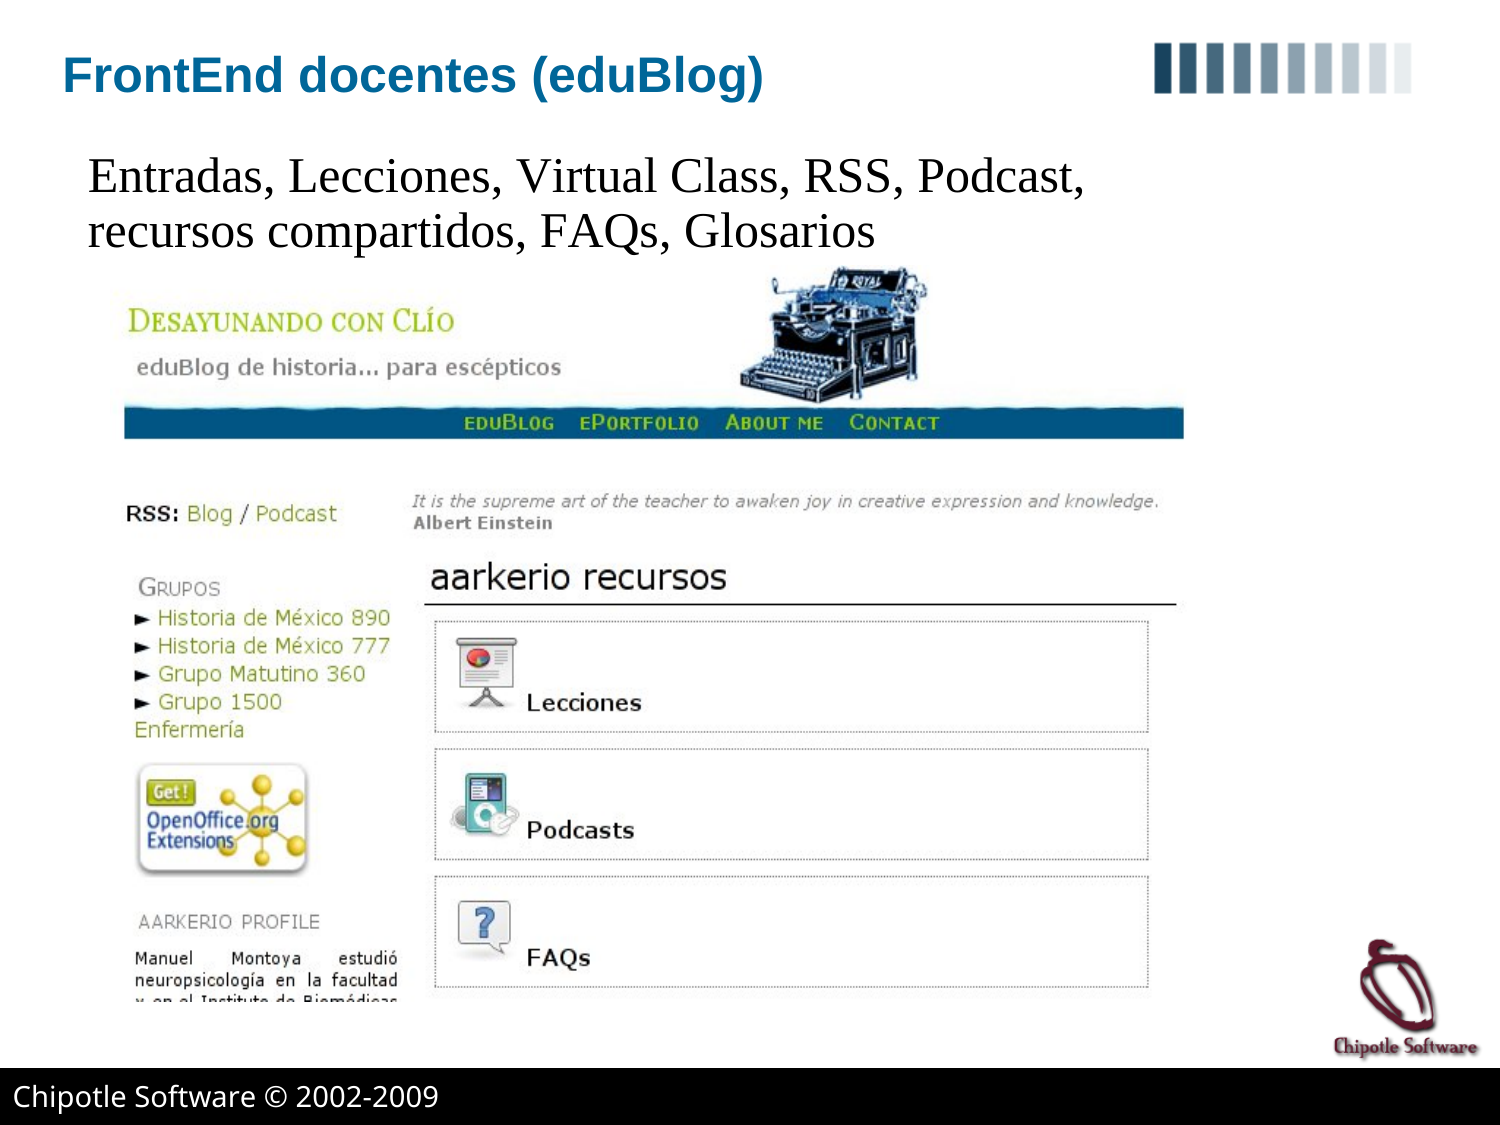

# FrontEnd docentes (eduBlog)
Entradas, Lecciones, Virtual Class, RSS, Podcast,
recursos compartidos, FAQs, Glosarios